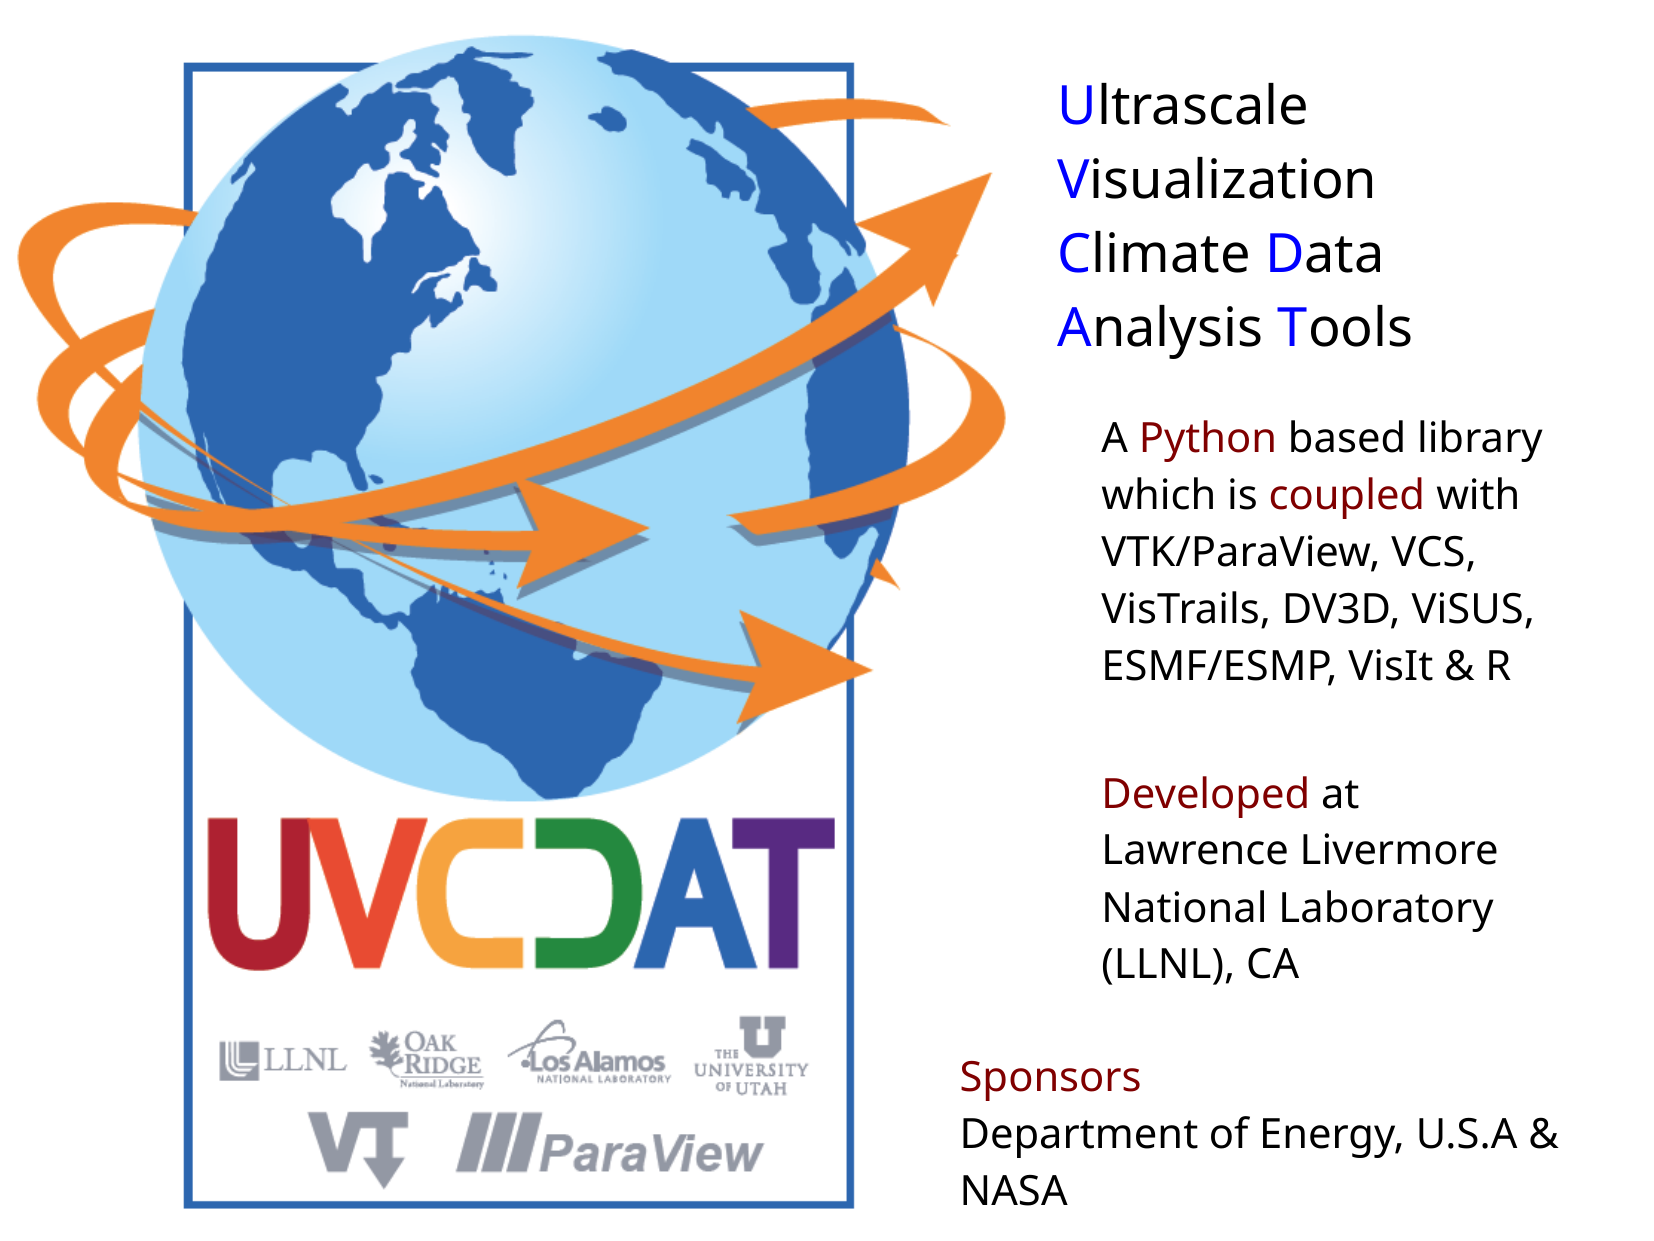

Ultrascale Visualization
Climate Data Analysis Tools
A Python based library which is coupled with
VTK/ParaView, VCS, VisTrails, DV3D, ViSUS, ESMF/ESMP, VisIt & R
Developed at
Lawrence Livermore National Laboratory (LLNL), CA
Sponsors
Department of Energy, U.S.A & NASA